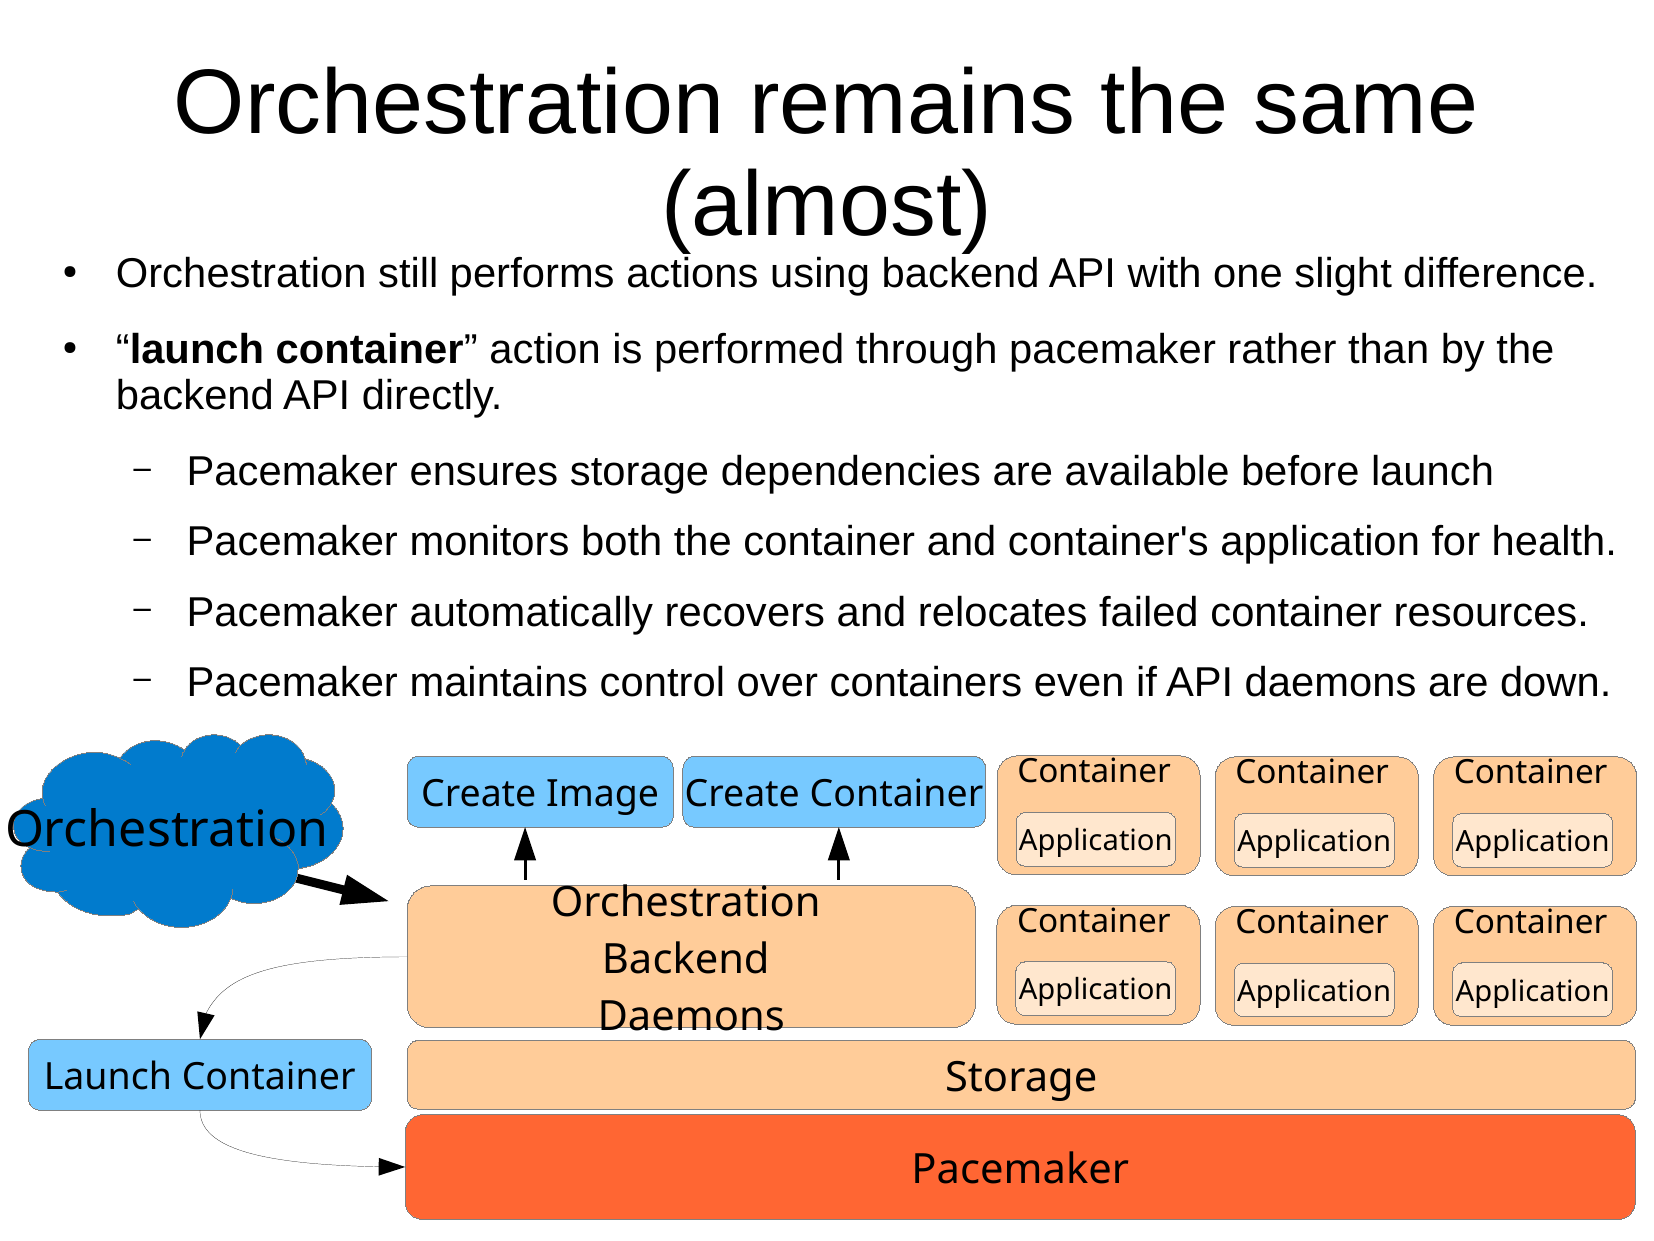

# Orchestration remains the same (almost)
Orchestration still performs actions using backend API with one slight difference.
“launch container” action is performed through pacemaker rather than by the backend API directly.
Pacemaker ensures storage dependencies are available before launch
Pacemaker monitors both the container and container's application for health.
Pacemaker automatically recovers and relocates failed container resources.
Pacemaker maintains control over containers even if API daemons are down.
Orchestration
Container
Create Image
Create Container
Container
Container
Application
Application
Application
Orchestration
Backend
Daemons
Container
Container
Container
Application
Application
Application
Launch Container
Storage
Pacemaker